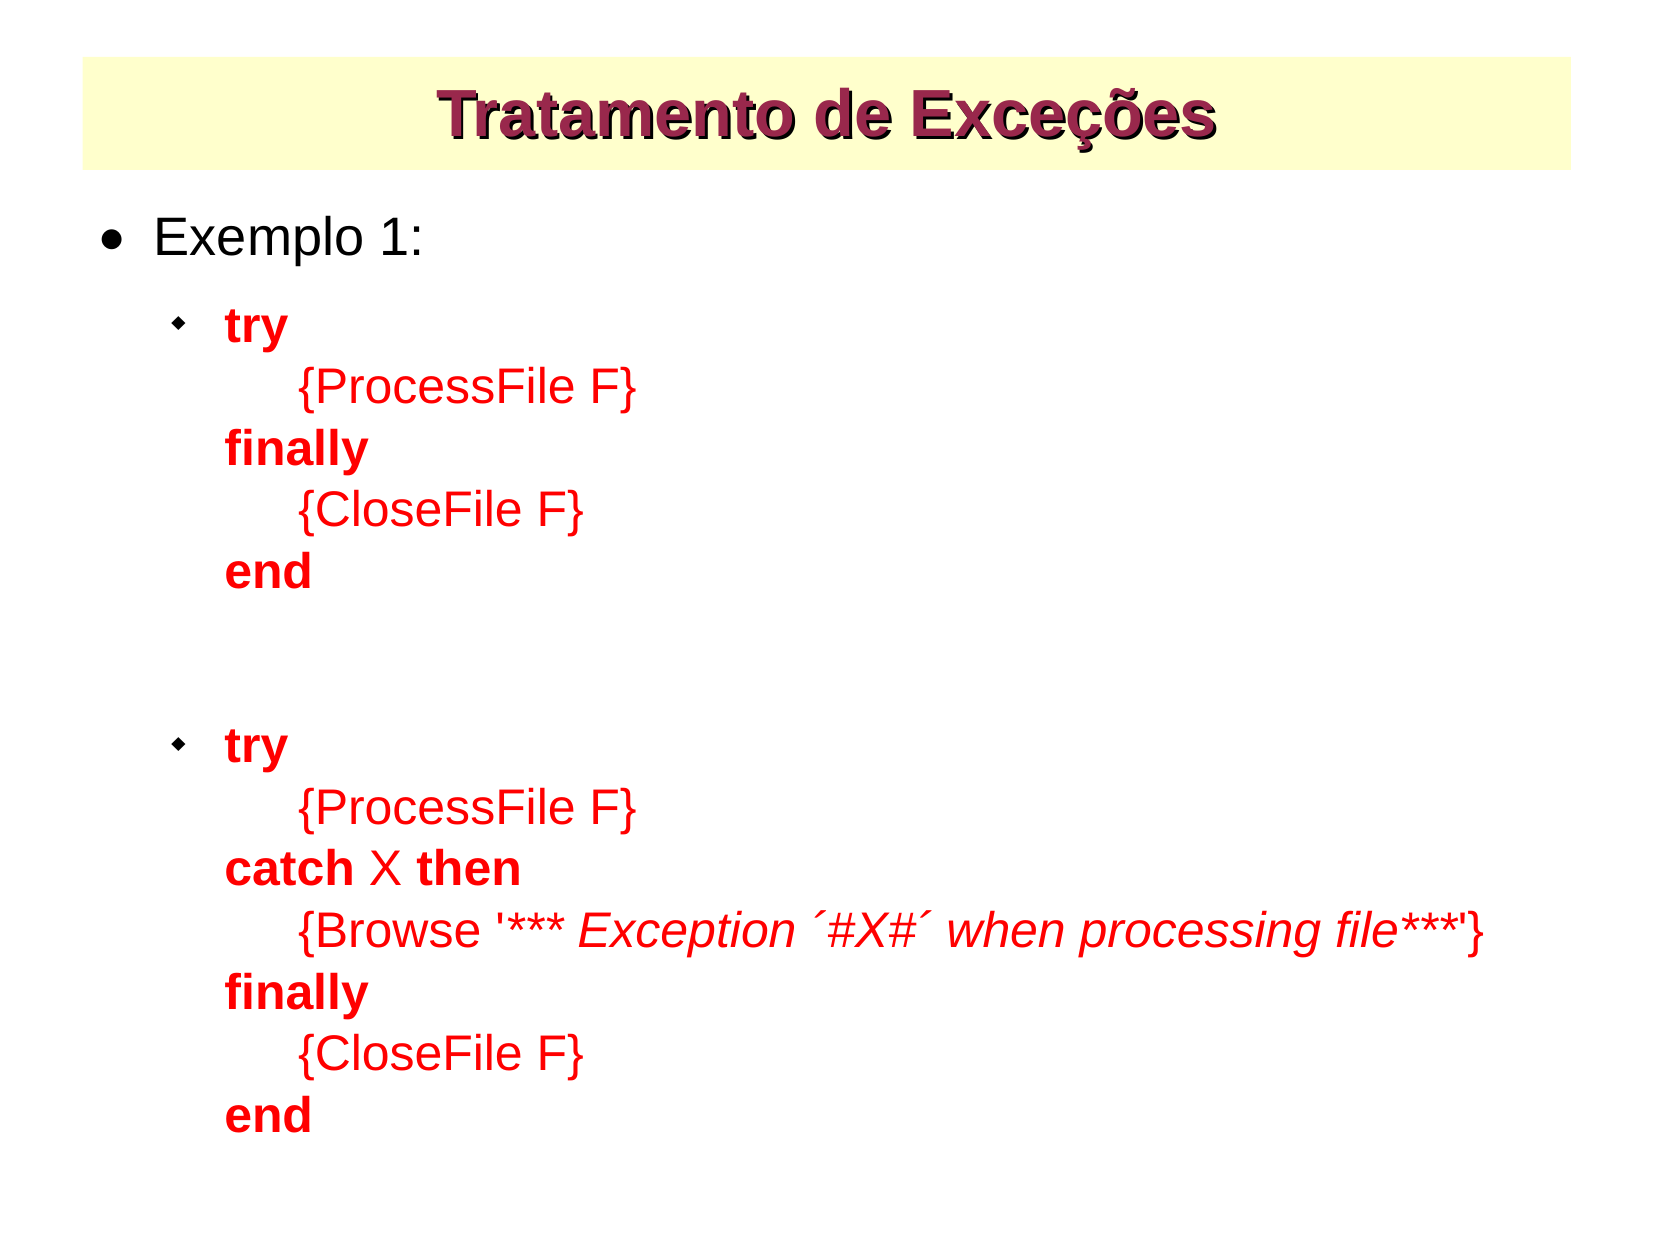

# Tratamento de Exceções
Exemplo 1:
try
	{ProcessFile F}
finally
	{CloseFile F}
end
try
	{ProcessFile F}
catch X then
	{Browse '*** Exception ´#X#´ when processing file***'}
finally
	{CloseFile F}
end